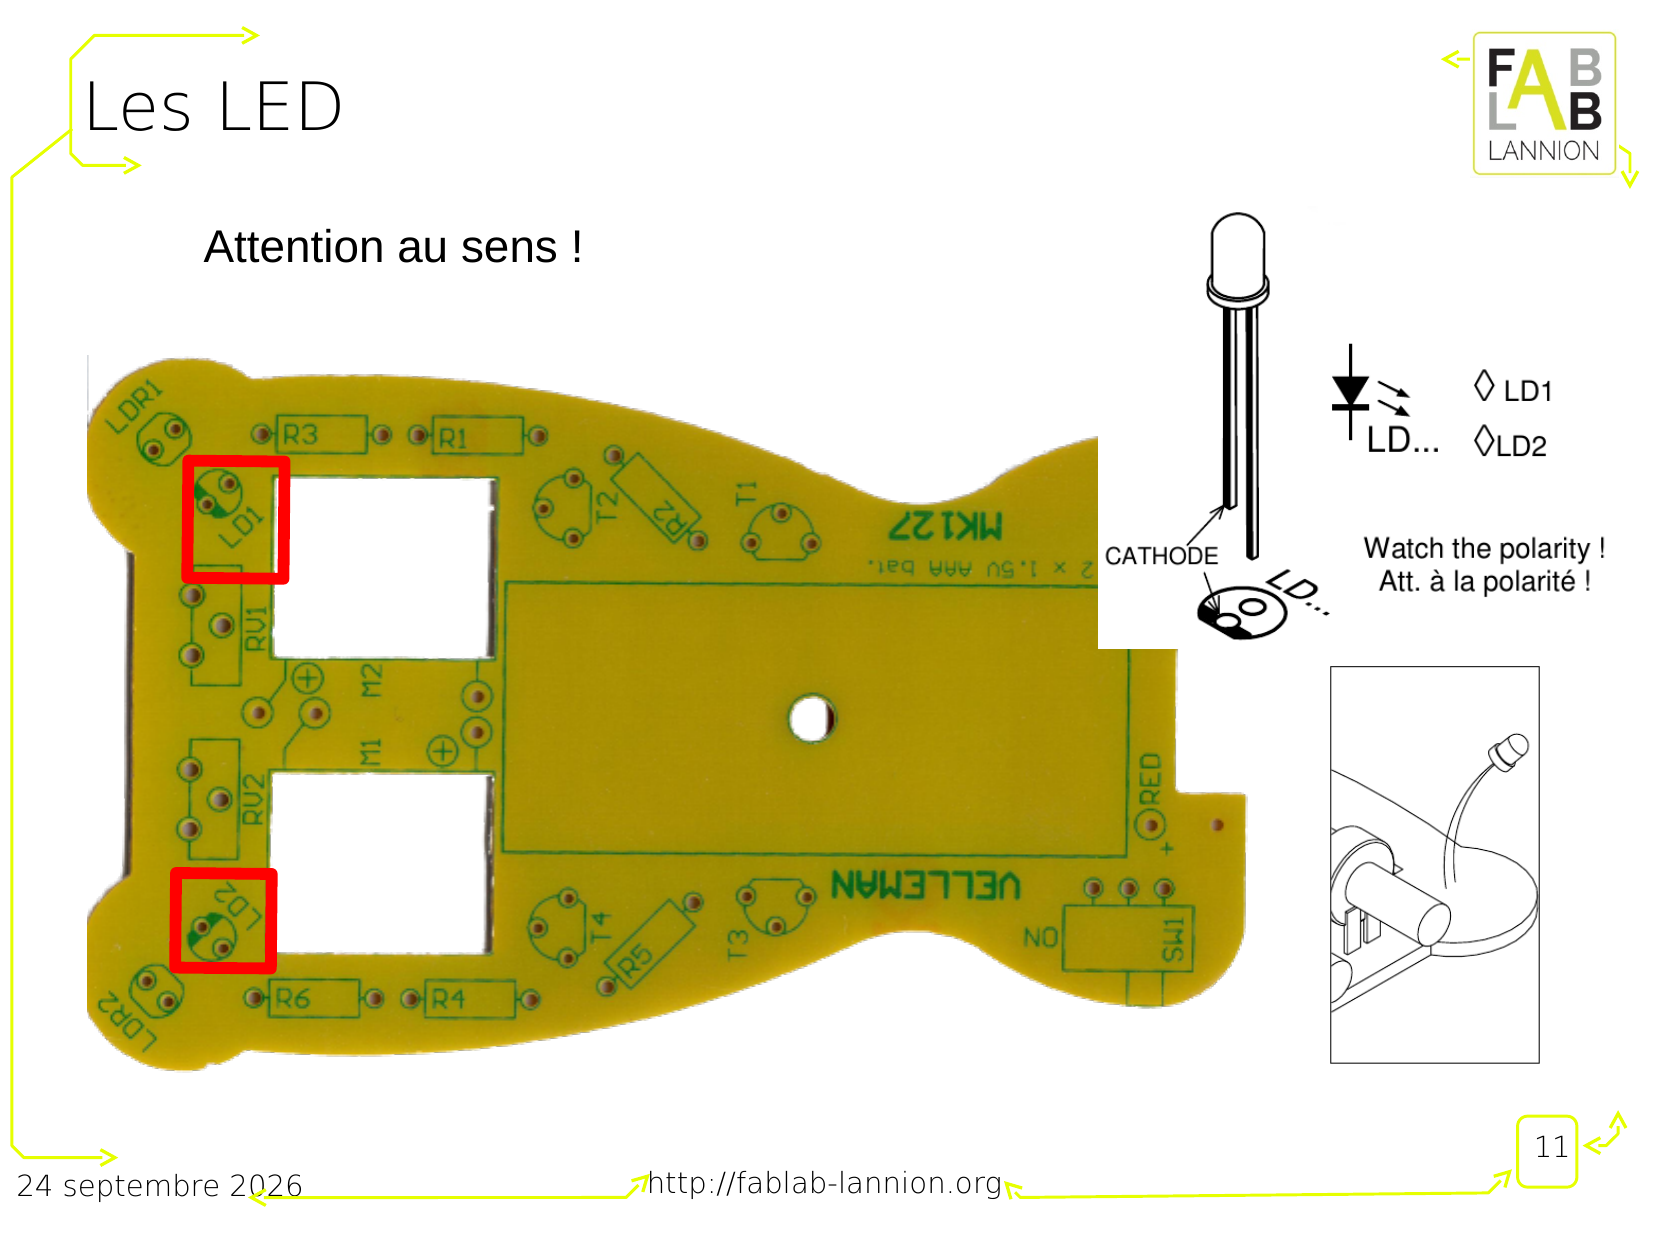

# Les LED
Attention au sens !
11